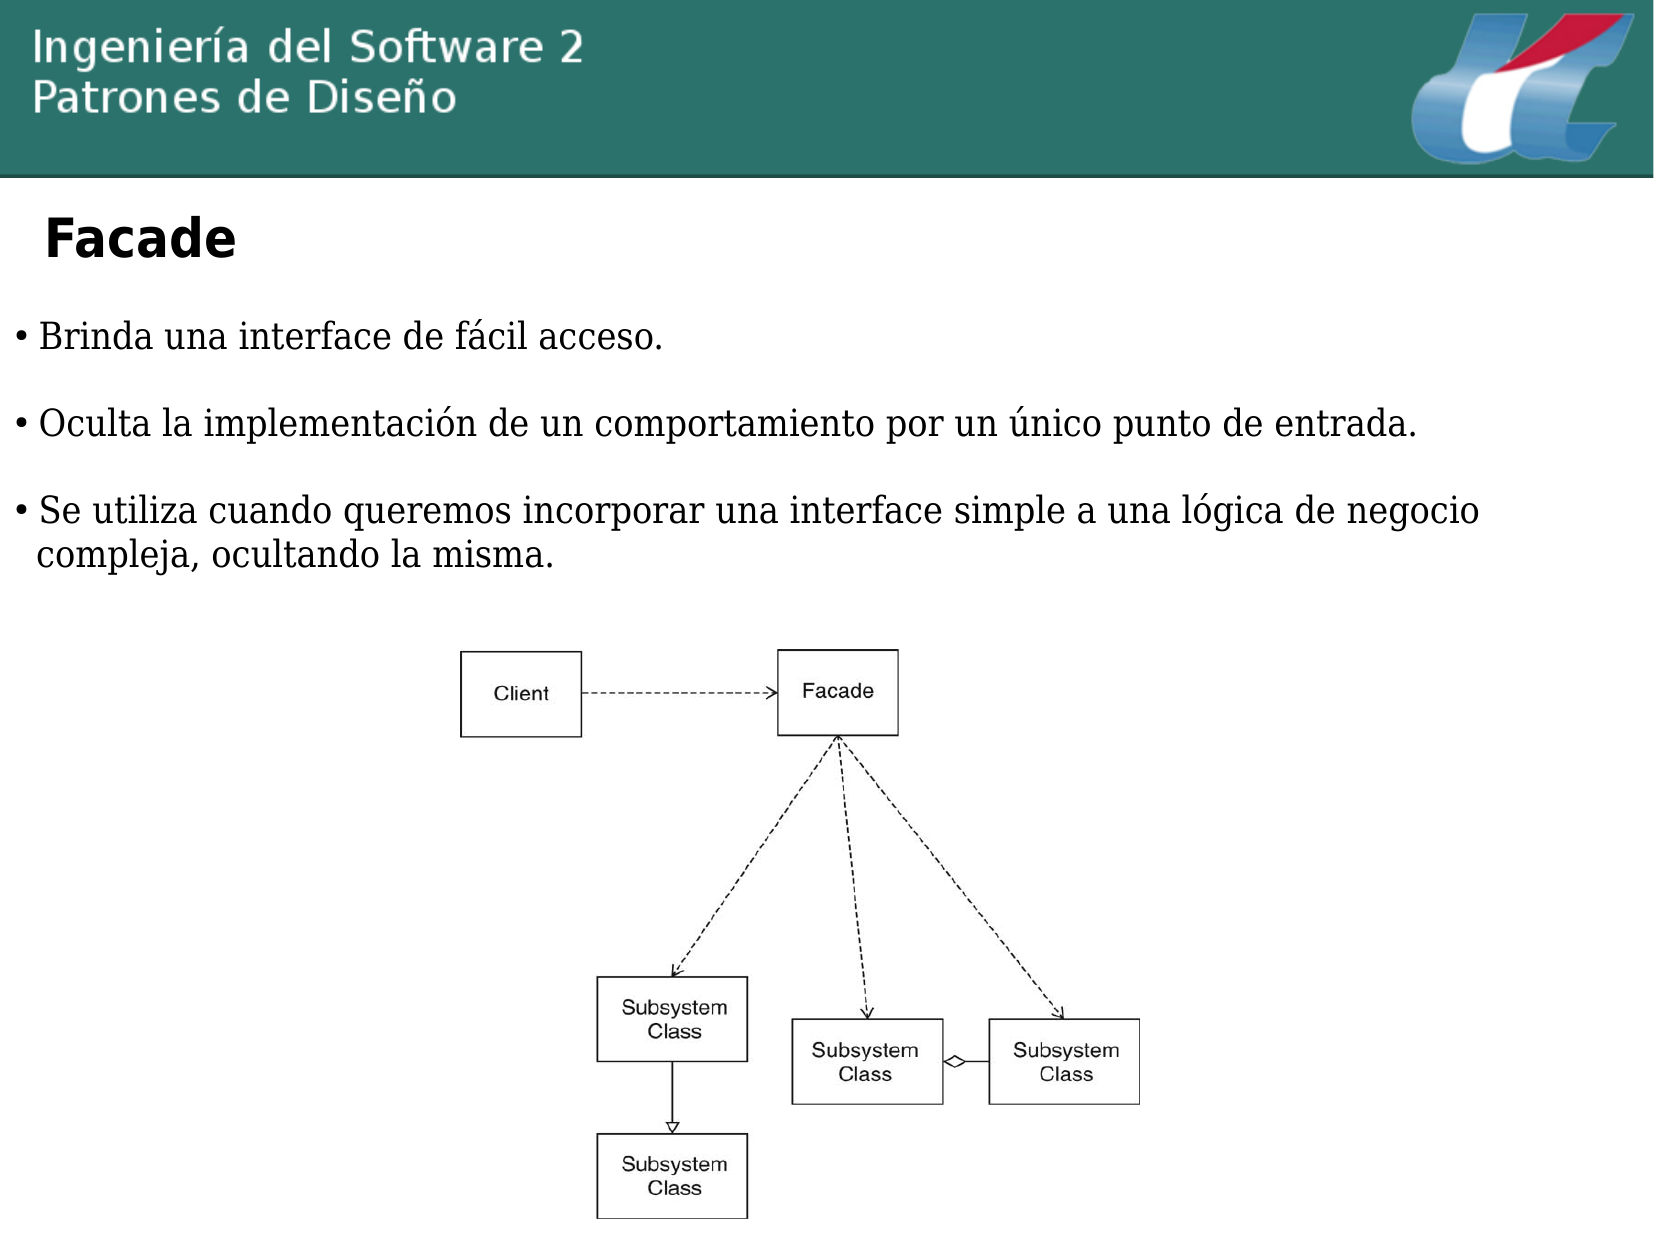

Facade
 Brinda una interface de fácil acceso.
 Oculta la implementación de un comportamiento por un único punto de entrada.
 Se utiliza cuando queremos incorporar una interface simple a una lógica de negocio compleja, ocultando la misma.